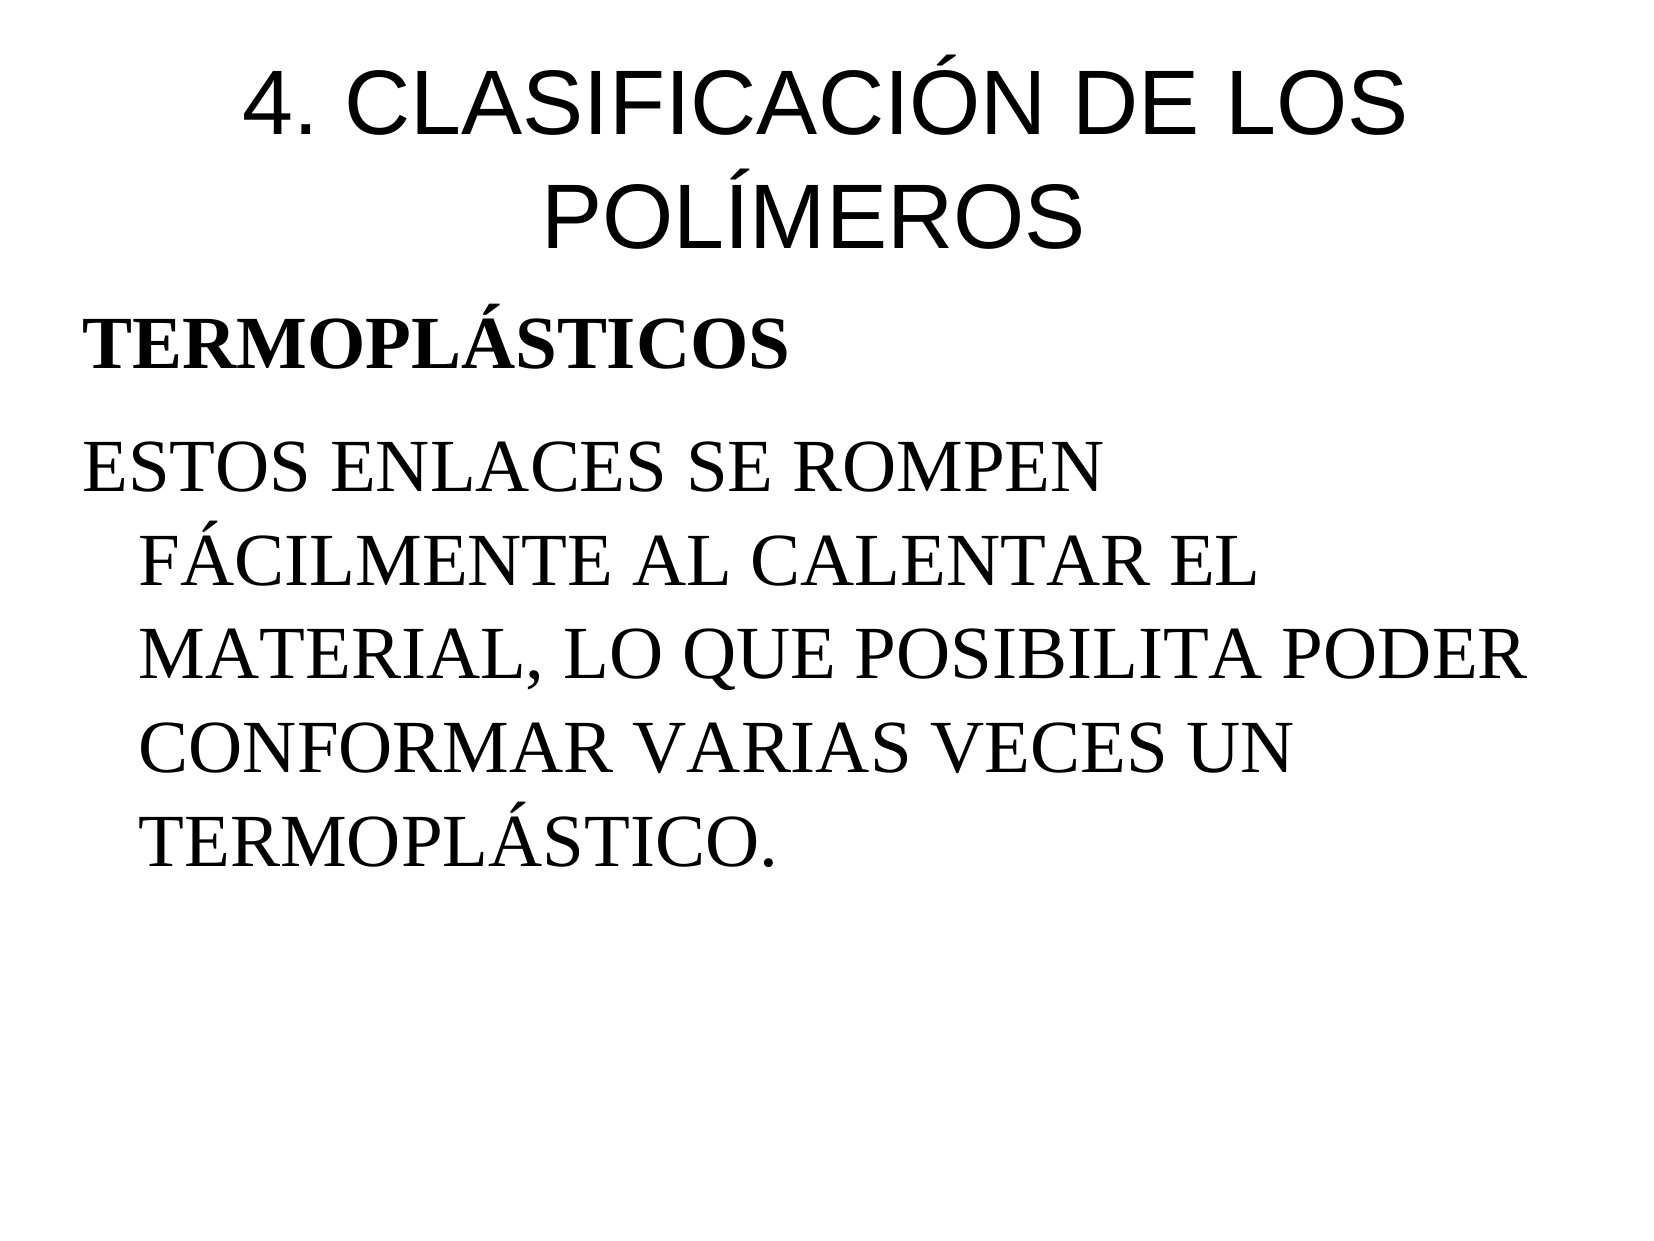

# 4. CLASIFICACIÓN DE LOS POLÍMEROS
TERMOPLÁSTICOS
ESTOS ENLACES SE ROMPEN FÁCILMENTE AL CALENTAR EL MATERIAL, LO QUE POSIBILITA PODER CONFORMAR VARIAS VECES UN TERMOPLÁSTICO.